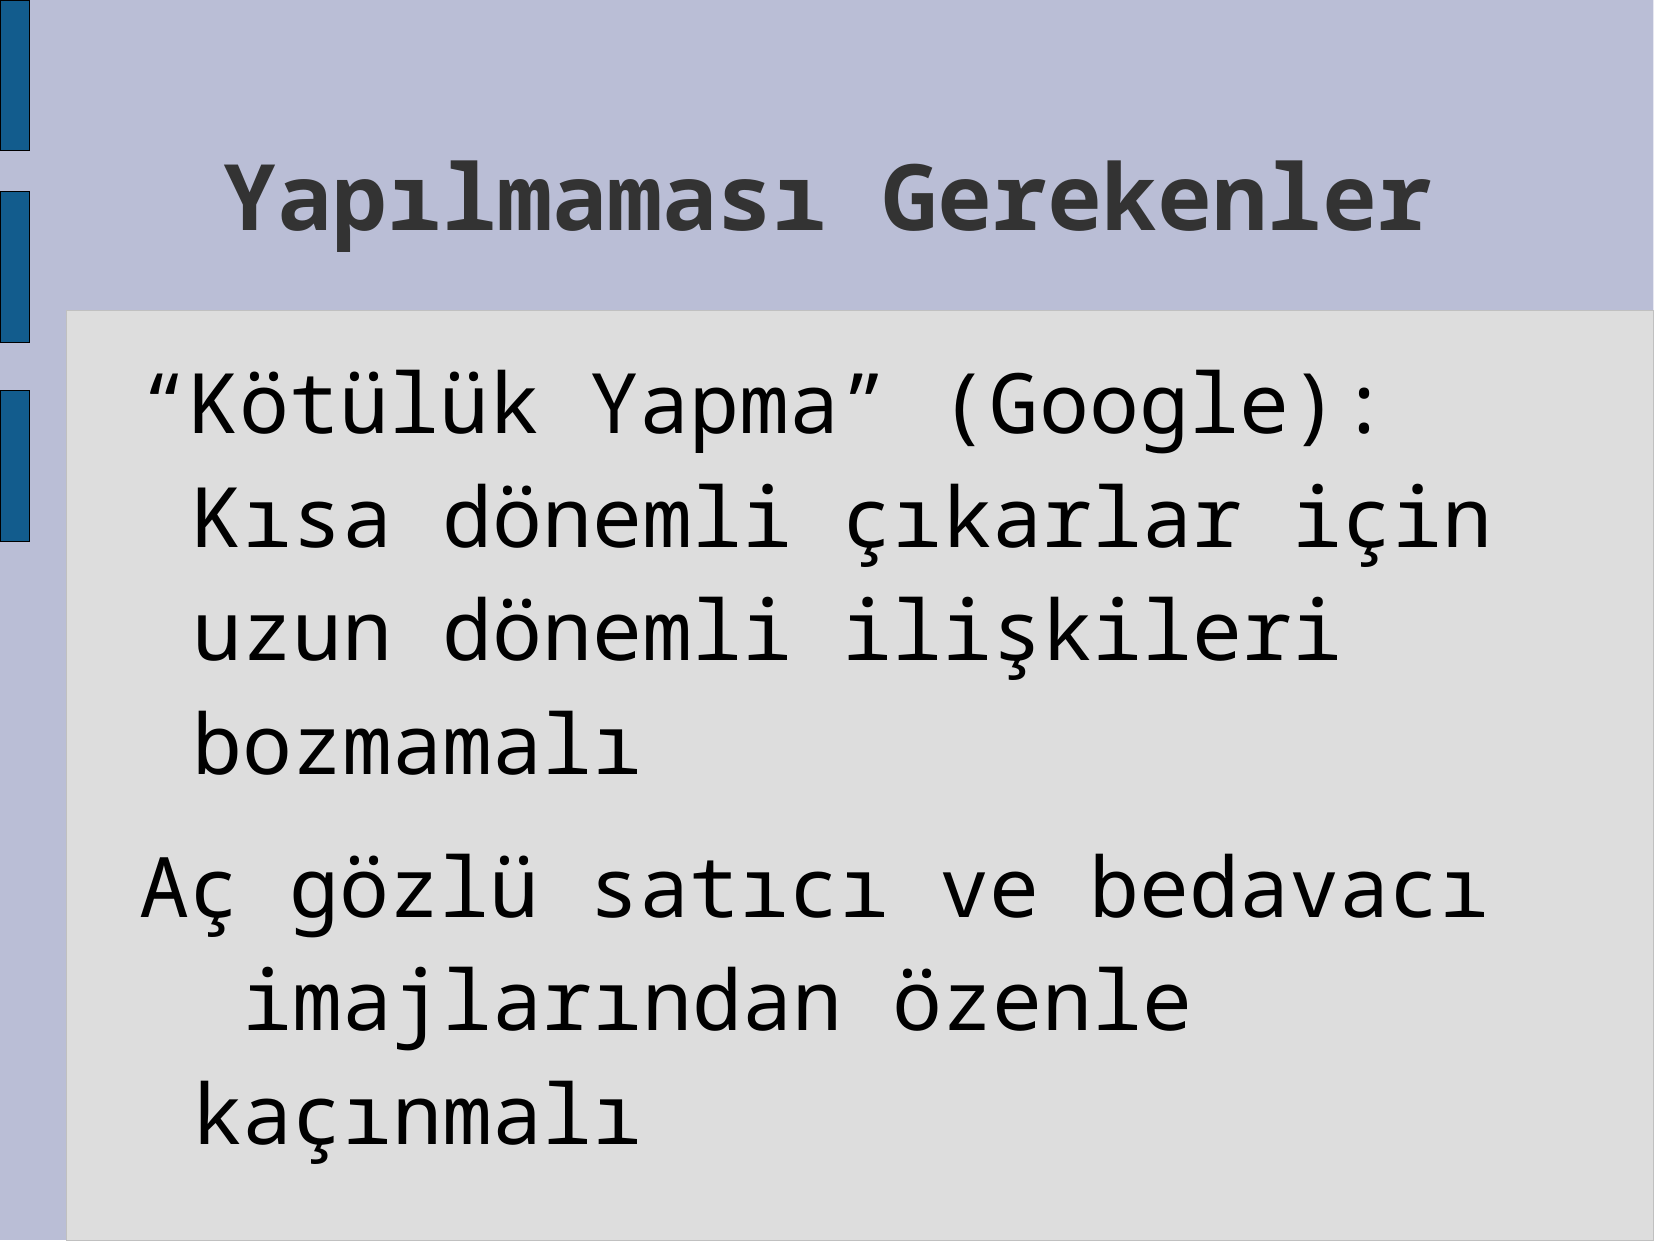

# Yapılmaması Gerekenler
“Kötülük Yapma” (Google): Kısa dönemli çıkarlar için uzun dönemli ilişkileri bozmamalı
Aç gözlü satıcı ve bedavacı imajlarından özenle kaçınmalı